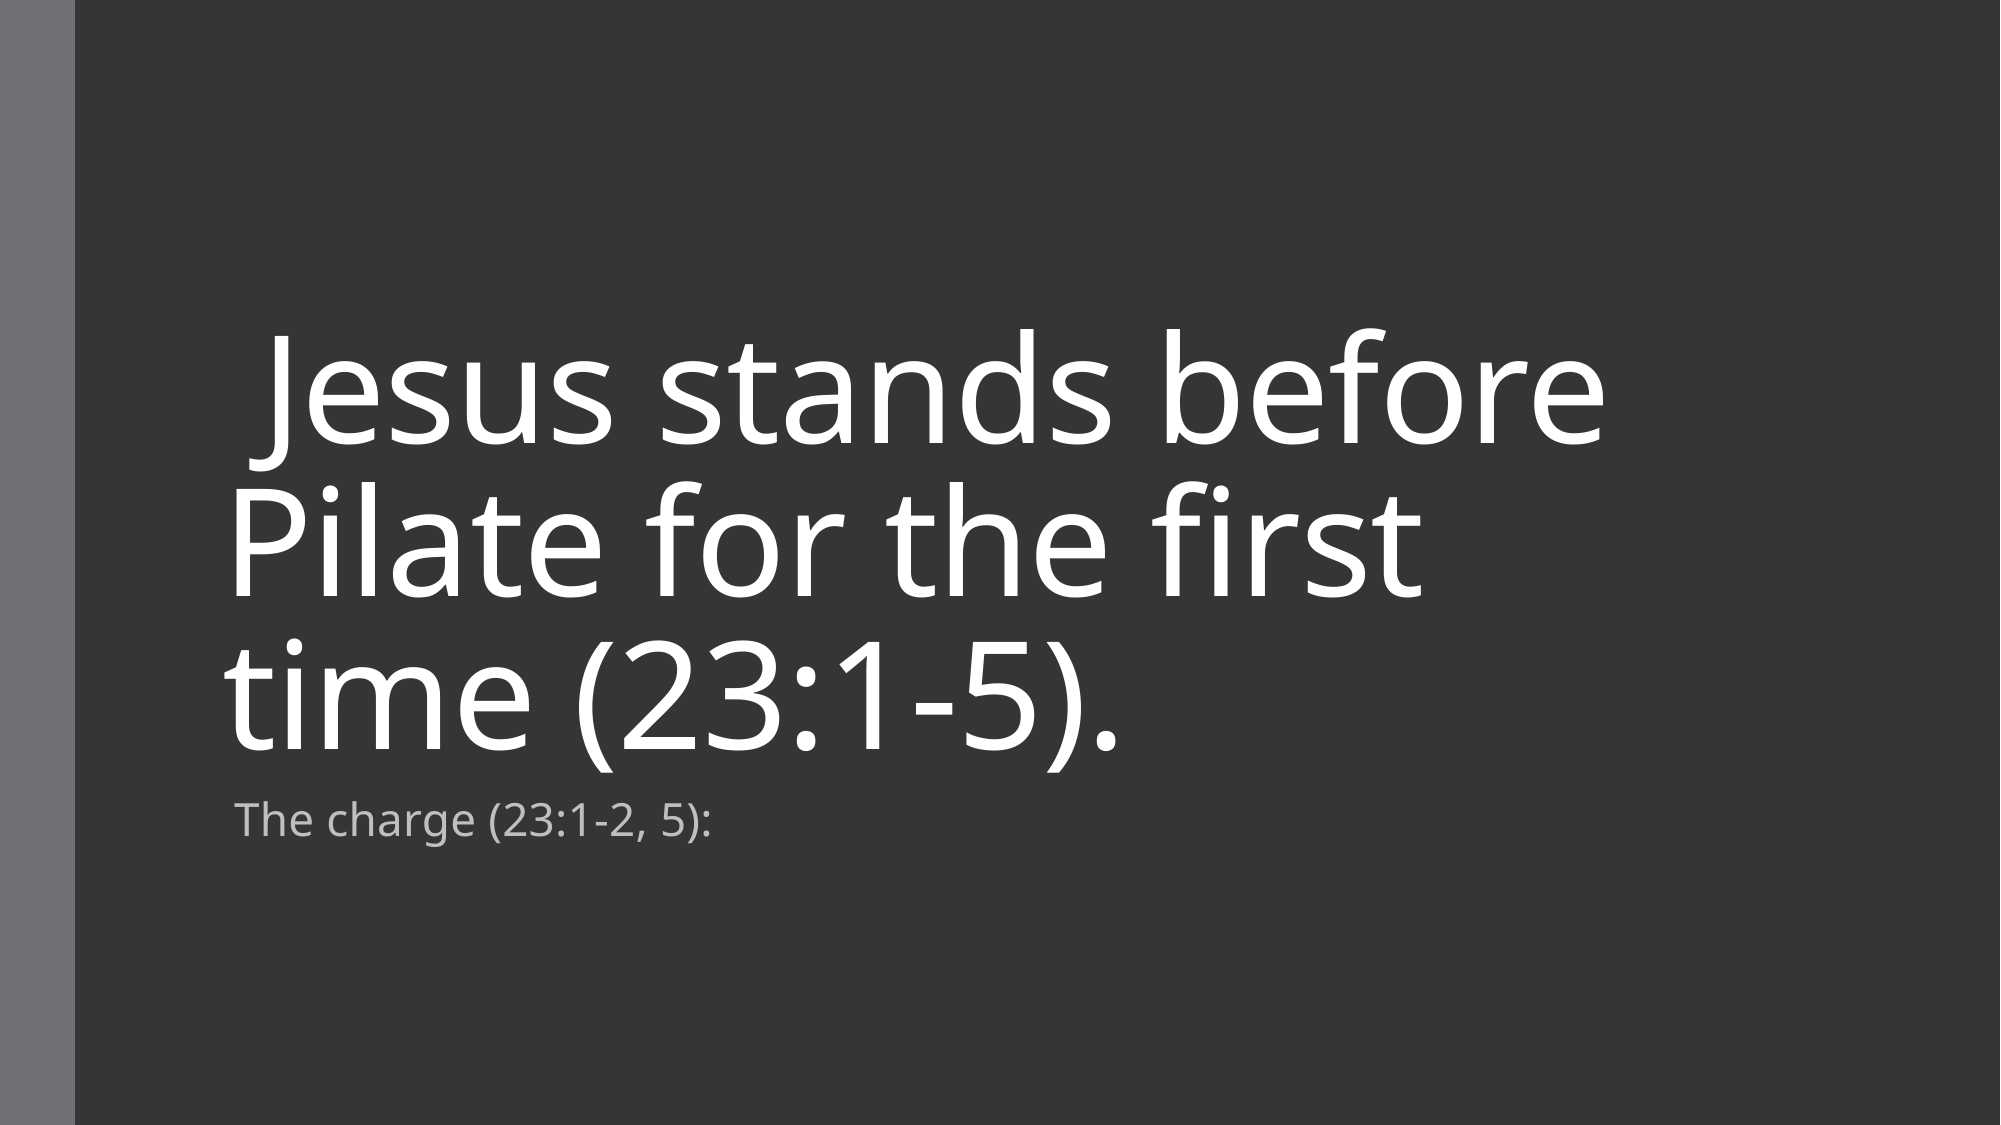

# Jesus stands before Pilate for the first time (23:1-5).
 The charge (23:1-2, 5):